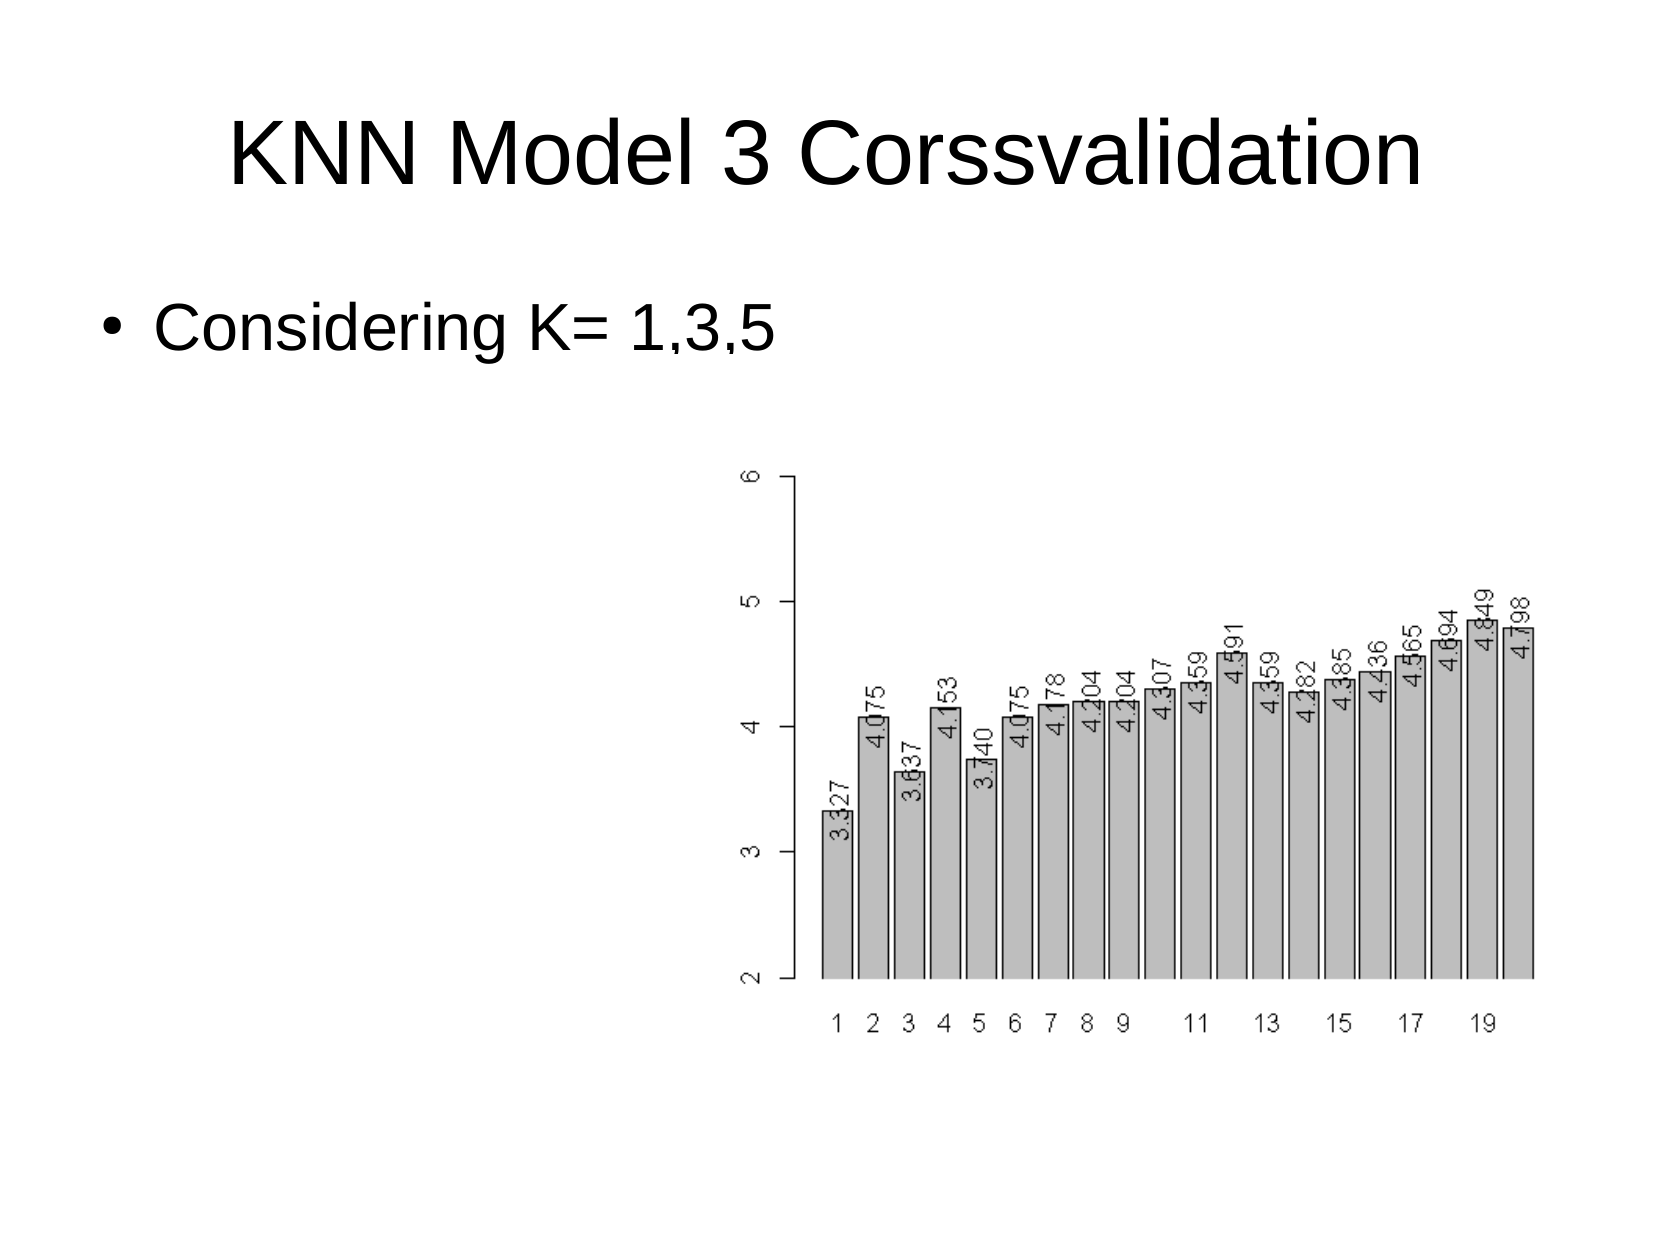

# KNN Model 3 Corssvalidation
Considering K= 1,3,5